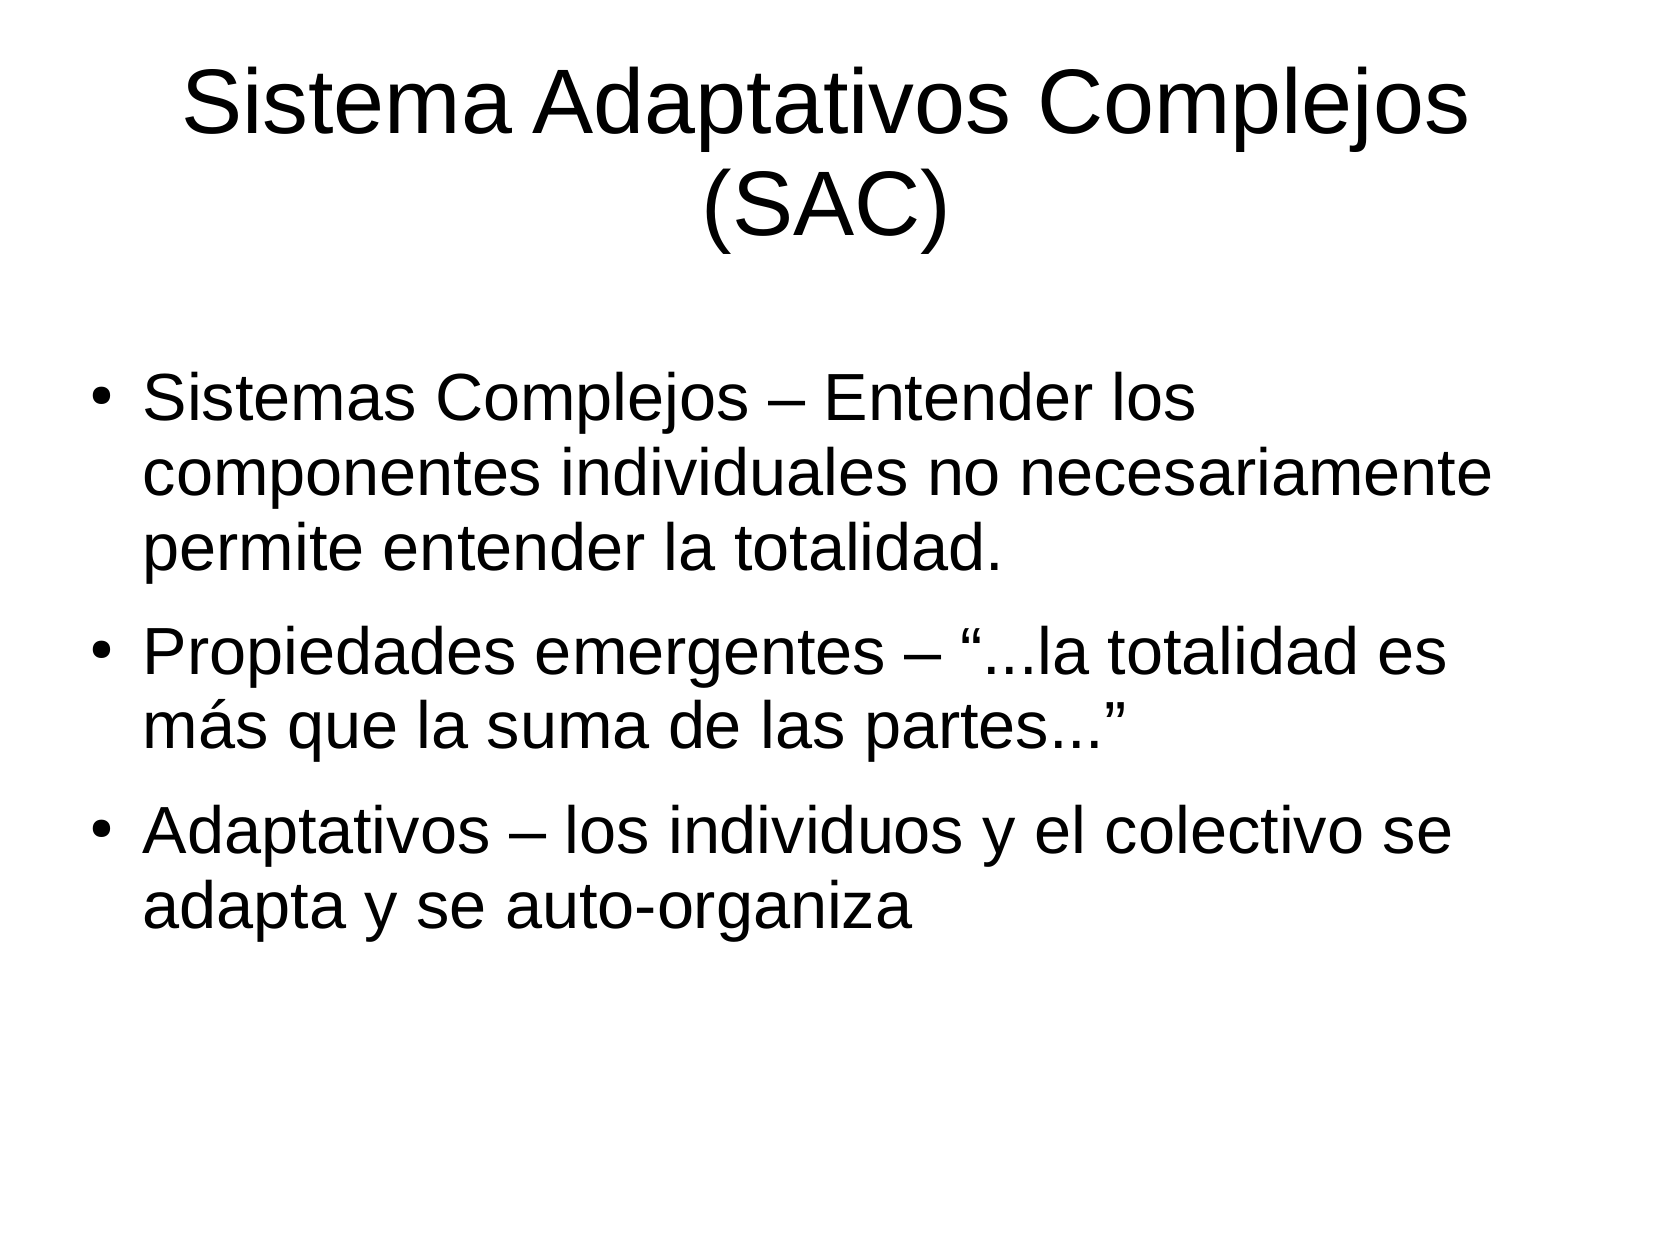

# Sistema Adaptativos Complejos (SAC)
Sistemas Complejos – Entender los componentes individuales no necesariamente permite entender la totalidad.
Propiedades emergentes – “...la totalidad es más que la suma de las partes...”
Adaptativos – los individuos y el colectivo se adapta y se auto-organiza